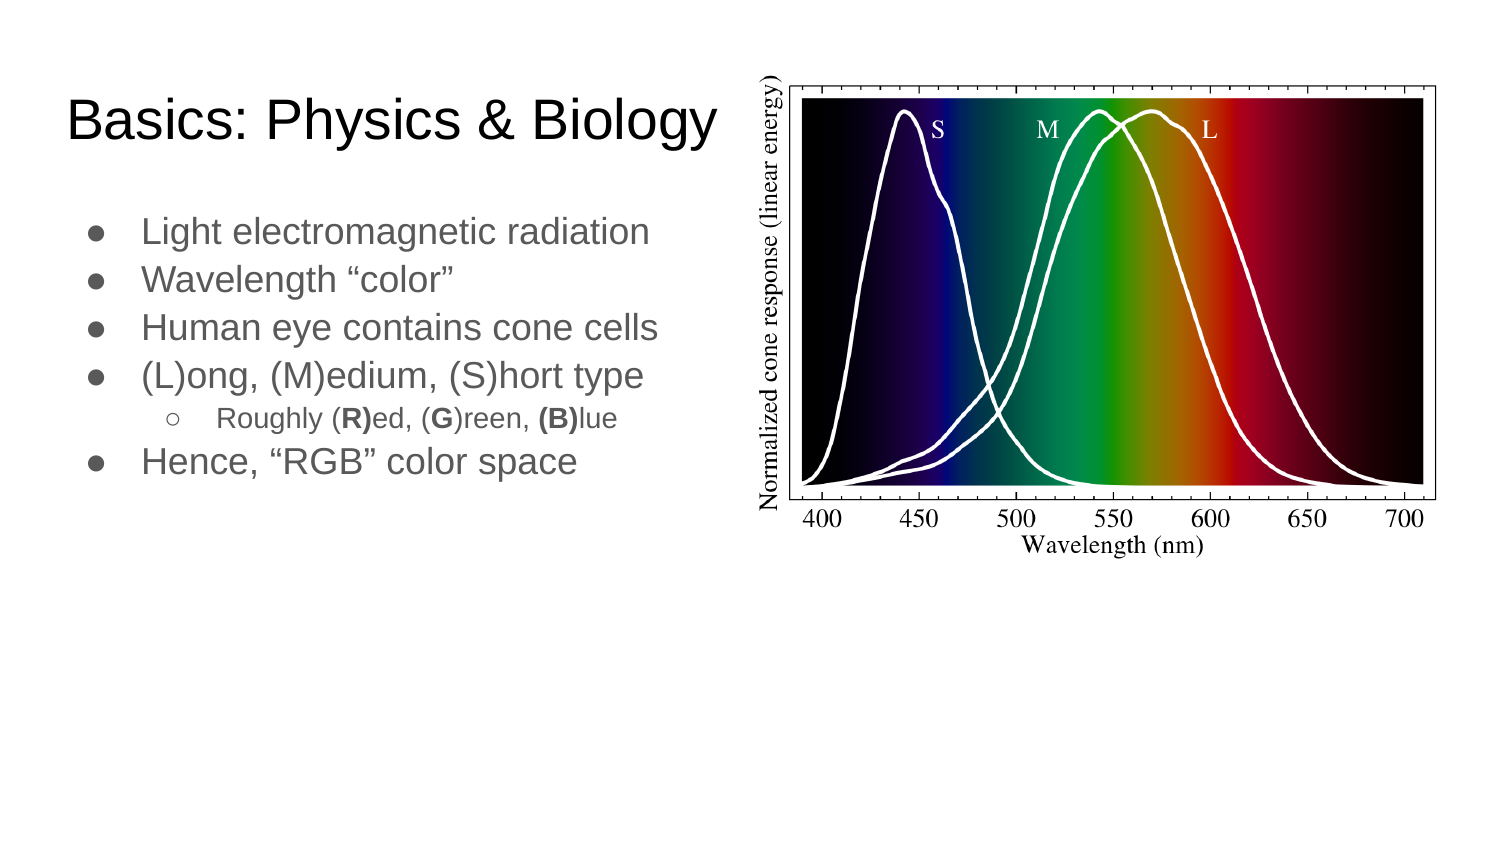

# Basics: Physics & Biology
Light electromagnetic radiation
Wavelength “color”
Human eye contains cone cells
(L)ong, (M)edium, (S)hort type
Roughly (R)ed, (G)reen, (B)lue
Hence, “RGB” color space